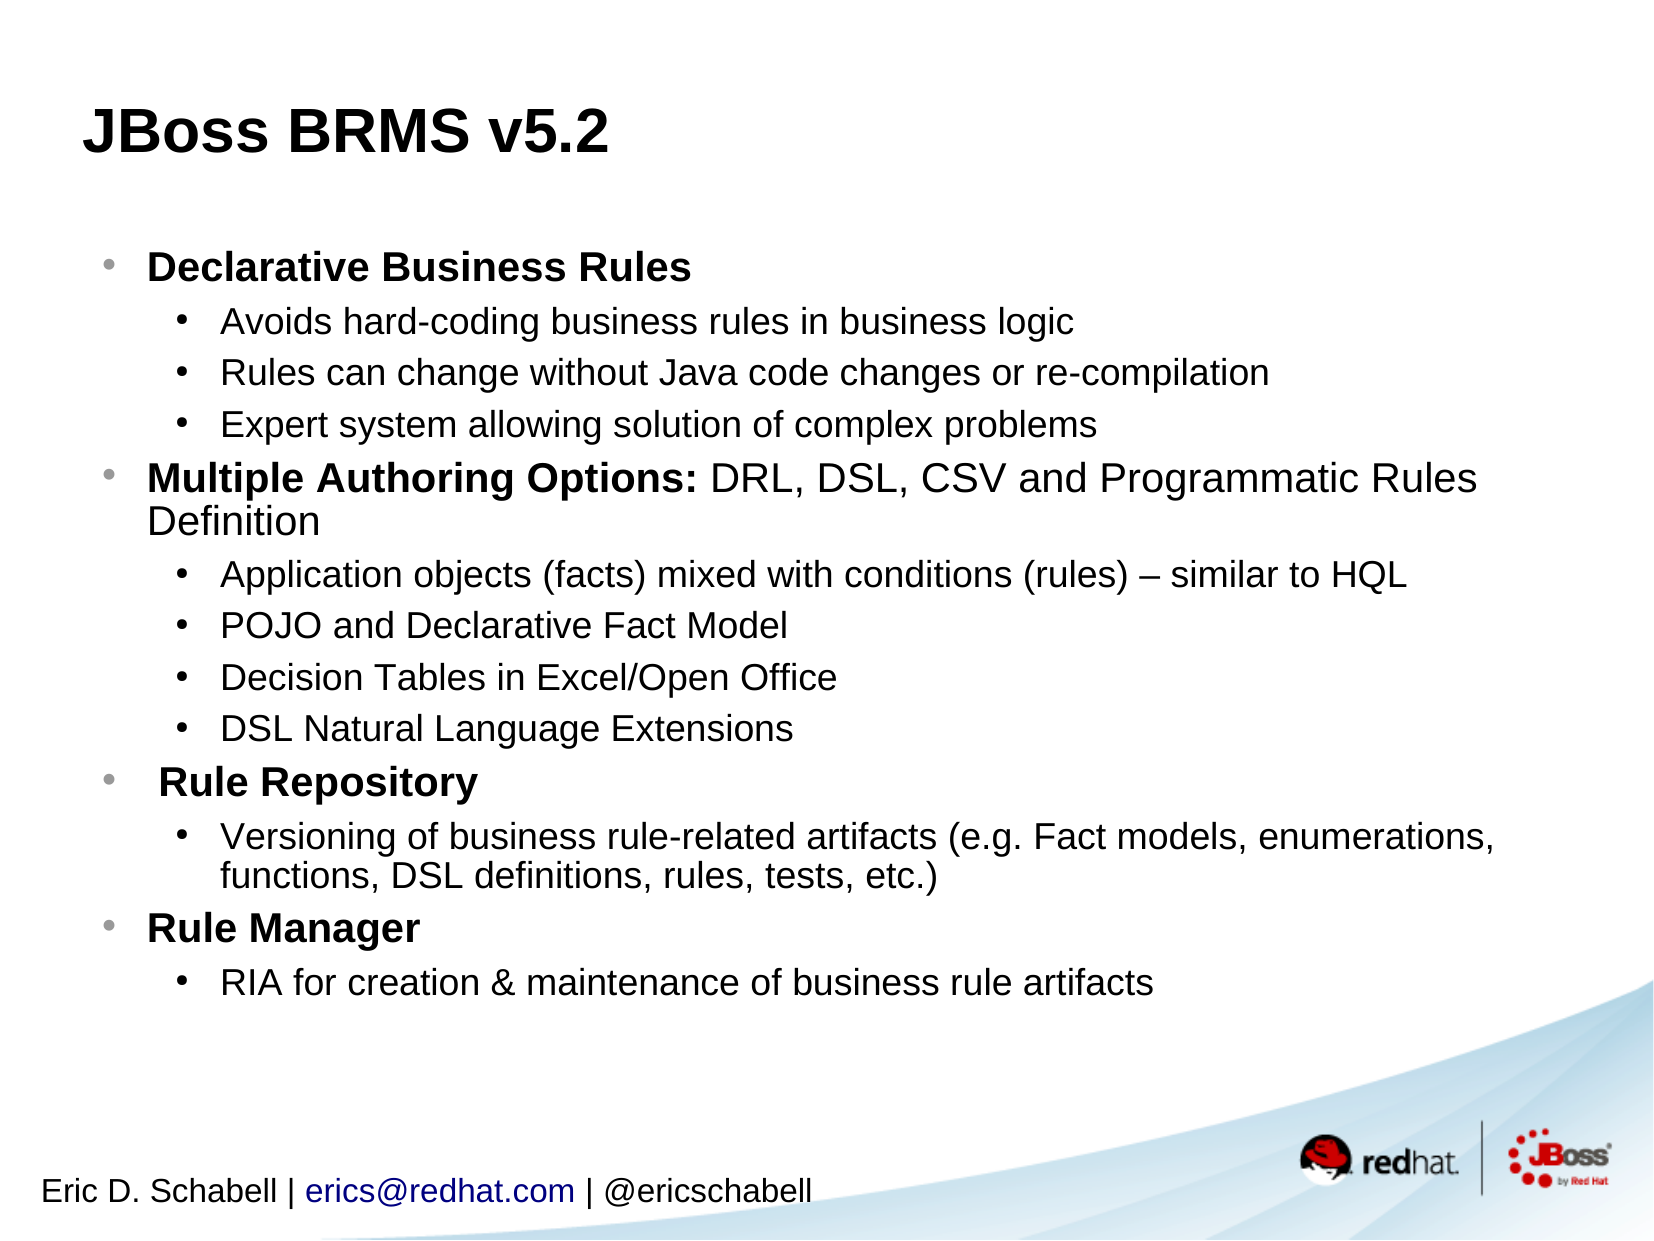

# JBoss BRMS v5.2
Declarative Business Rules
Avoids hard-coding business rules in business logic
Rules can change without Java code changes or re-compilation
Expert system allowing solution of complex problems
Multiple Authoring Options: DRL, DSL, CSV and Programmatic Rules Definition
Application objects (facts) mixed with conditions (rules) – similar to HQL
POJO and Declarative Fact Model
Decision Tables in Excel/Open Office
DSL Natural Language Extensions
 Rule Repository
Versioning of business rule-related artifacts (e.g. Fact models, enumerations, functions, DSL definitions, rules, tests, etc.)
Rule Manager
RIA for creation & maintenance of business rule artifacts